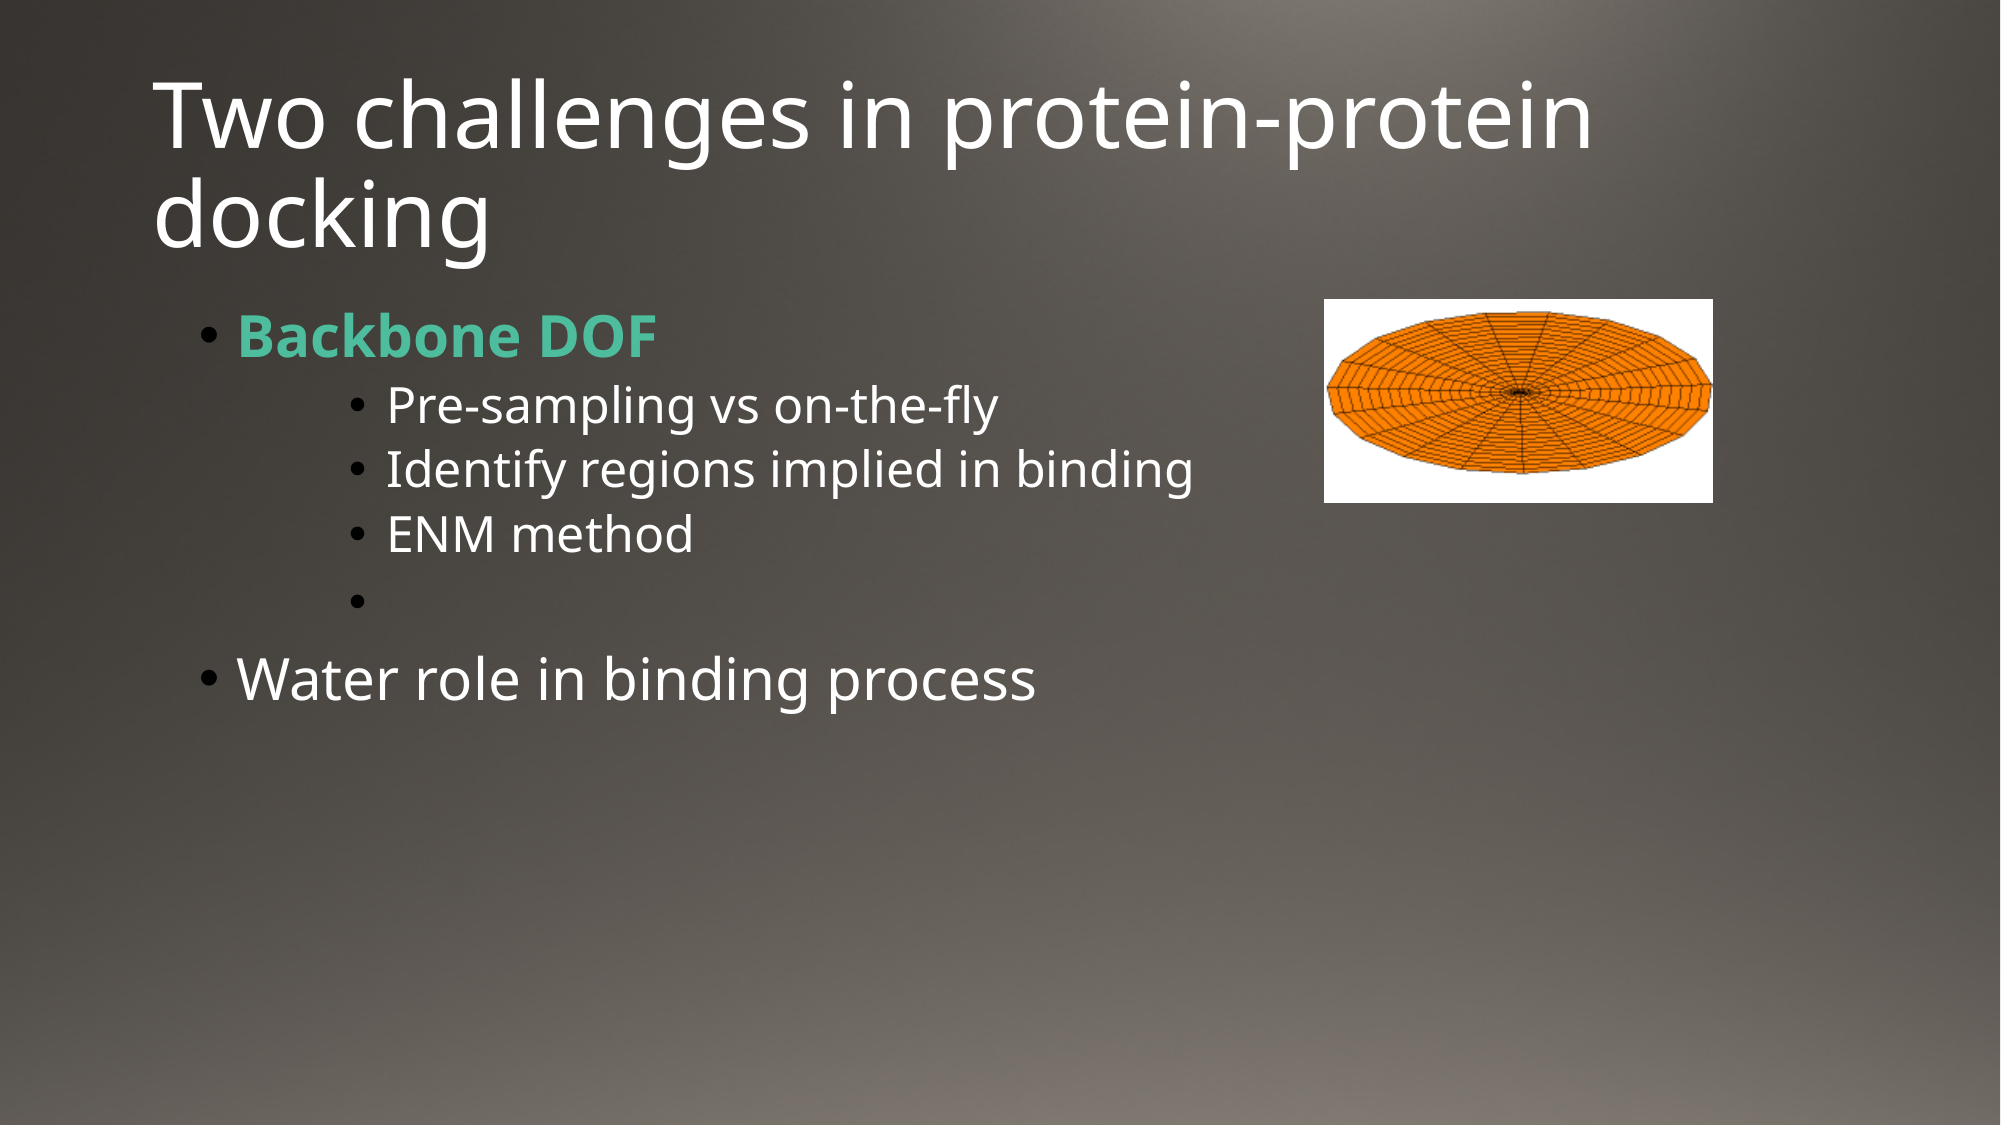

# Two challenges in protein-protein docking
Backbone DOF
Pre-sampling vs on-the-fly
Identify regions implied in binding
ENM method
Water role in binding process